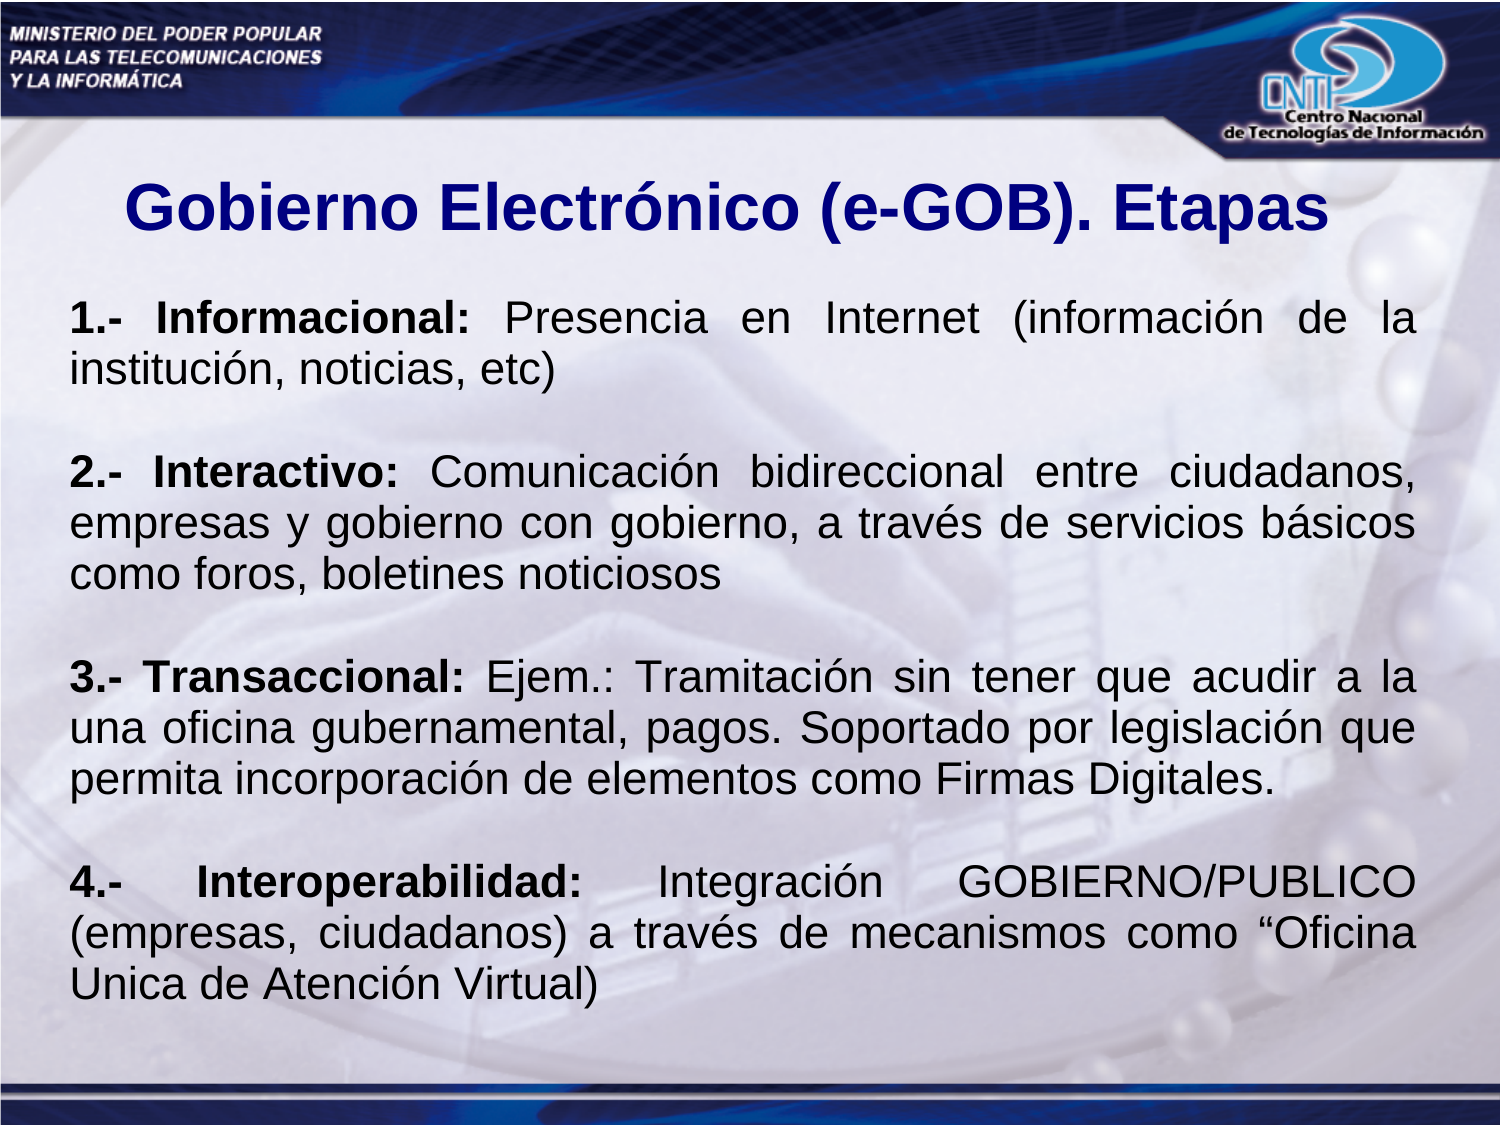

# Gobierno Electrónico (e-GOB). Etapas
1.- Informacional: Presencia en Internet (información de la institución, noticias, etc)
2.- Interactivo: Comunicación bidireccional entre ciudadanos, empresas y gobierno con gobierno, a través de servicios básicos como foros, boletines noticiosos
3.- Transaccional: Ejem.: Tramitación sin tener que acudir a la una oficina gubernamental, pagos. Soportado por legislación que permita incorporación de elementos como Firmas Digitales.
4.- Interoperabilidad: Integración GOBIERNO/PUBLICO (empresas, ciudadanos) a través de mecanismos como “Oficina Unica de Atención Virtual)